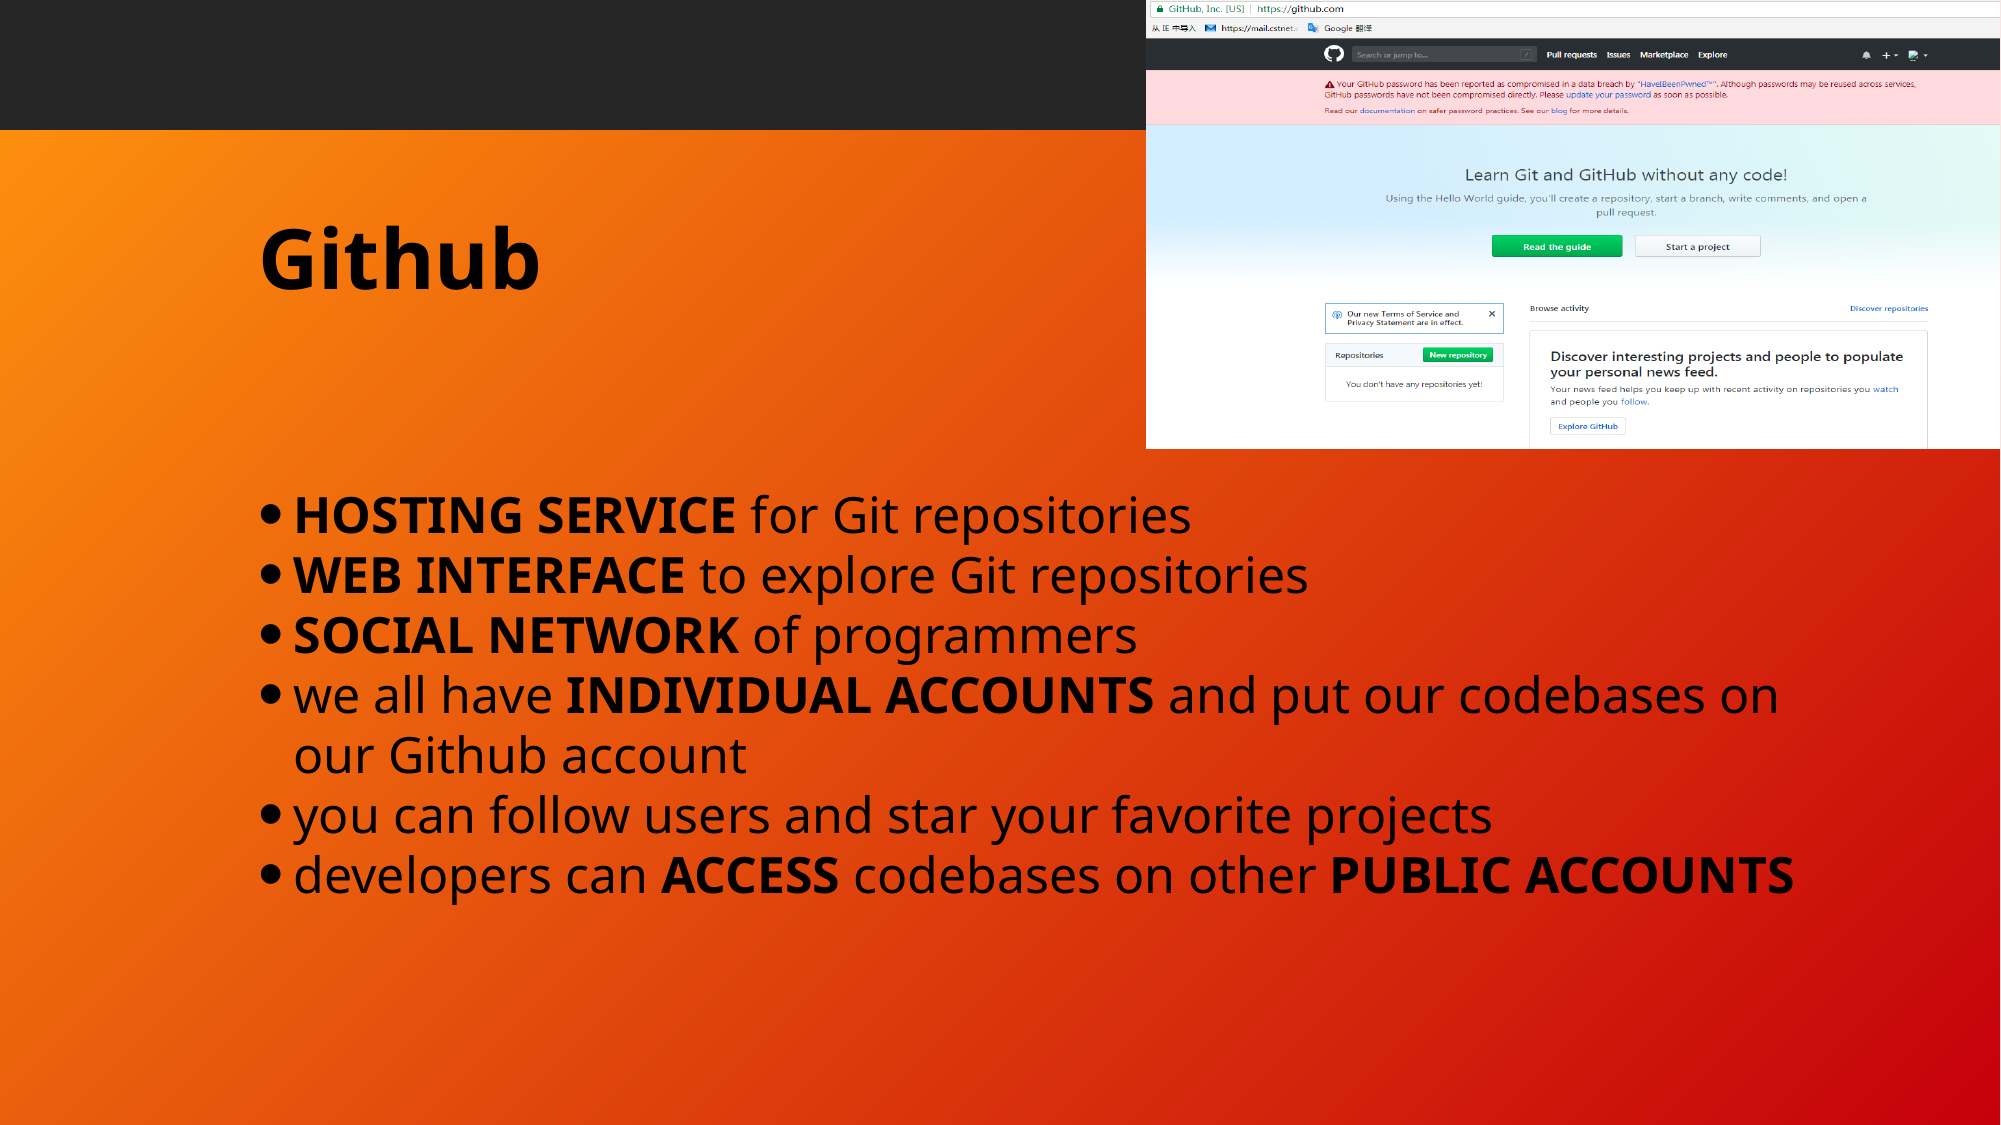

Github
HOSTING SERVICE for Git repositories
WEB INTERFACE to explore Git repositories
SOCIAL NETWORK of programmers
we all have INDIVIDUAL ACCOUNTS and put our codebases on our Github account
you can follow users and star your favorite projects
developers can ACCESS codebases on other PUBLIC ACCOUNTS